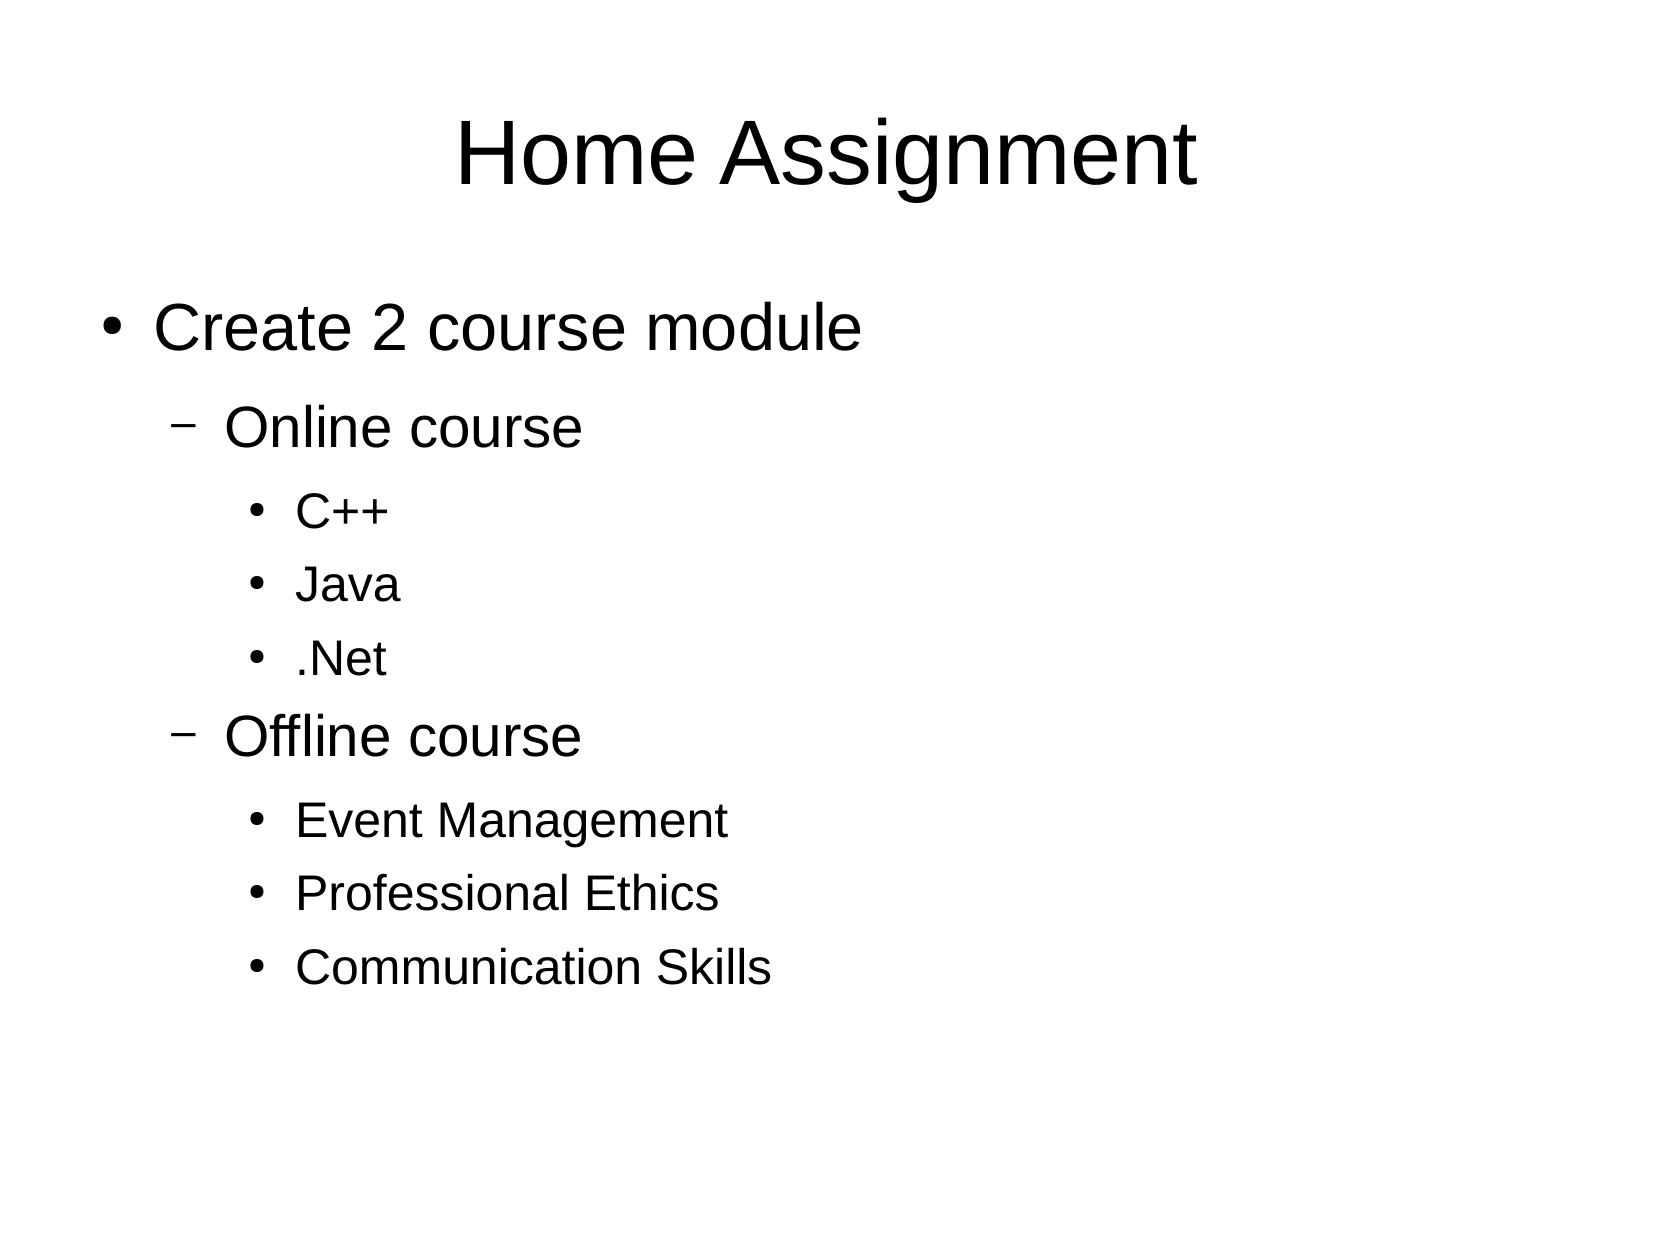

# Home Assignment
Create 2 course module
Online course
C++
Java
.Net
Offline course
Event Management
Professional Ethics
Communication Skills